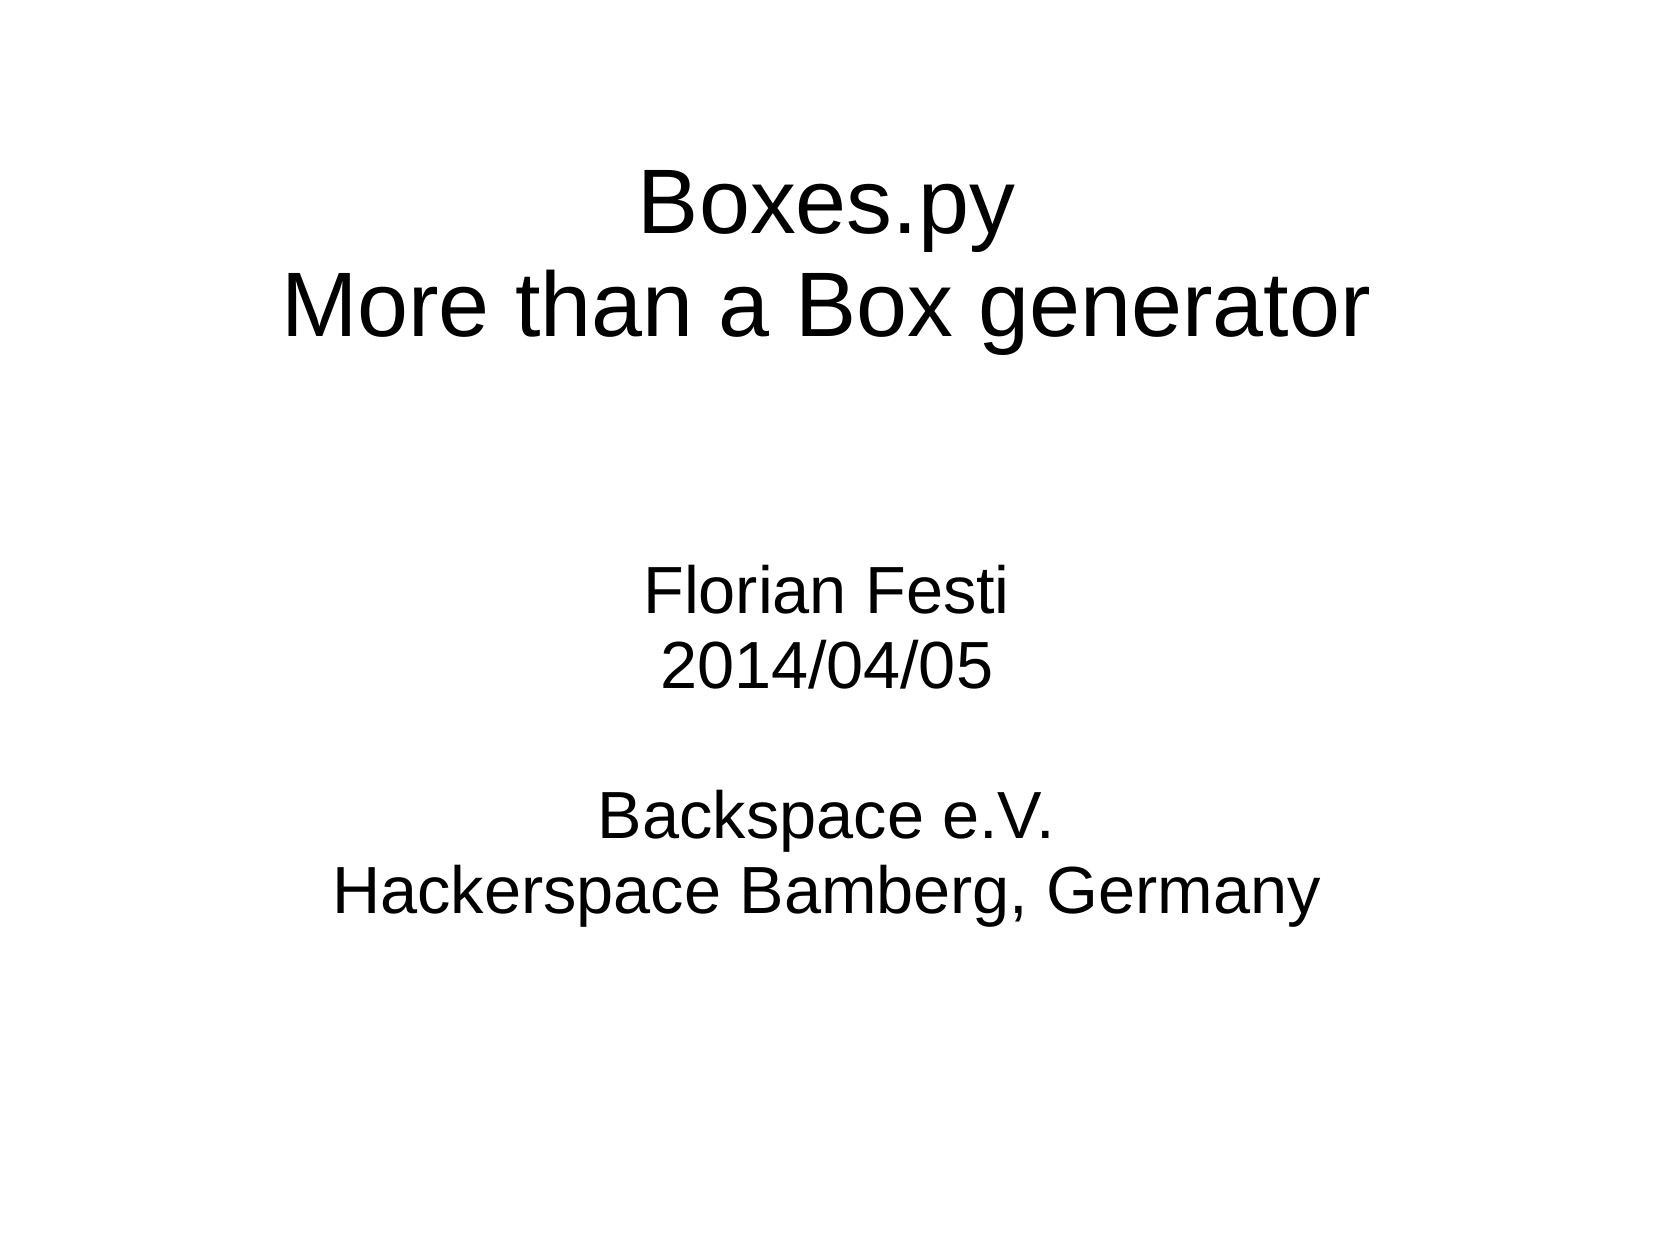

# Boxes.py More than a Box generator
Florian Festi
2014/04/05
Backspace e.V.
Hackerspace Bamberg, Germany